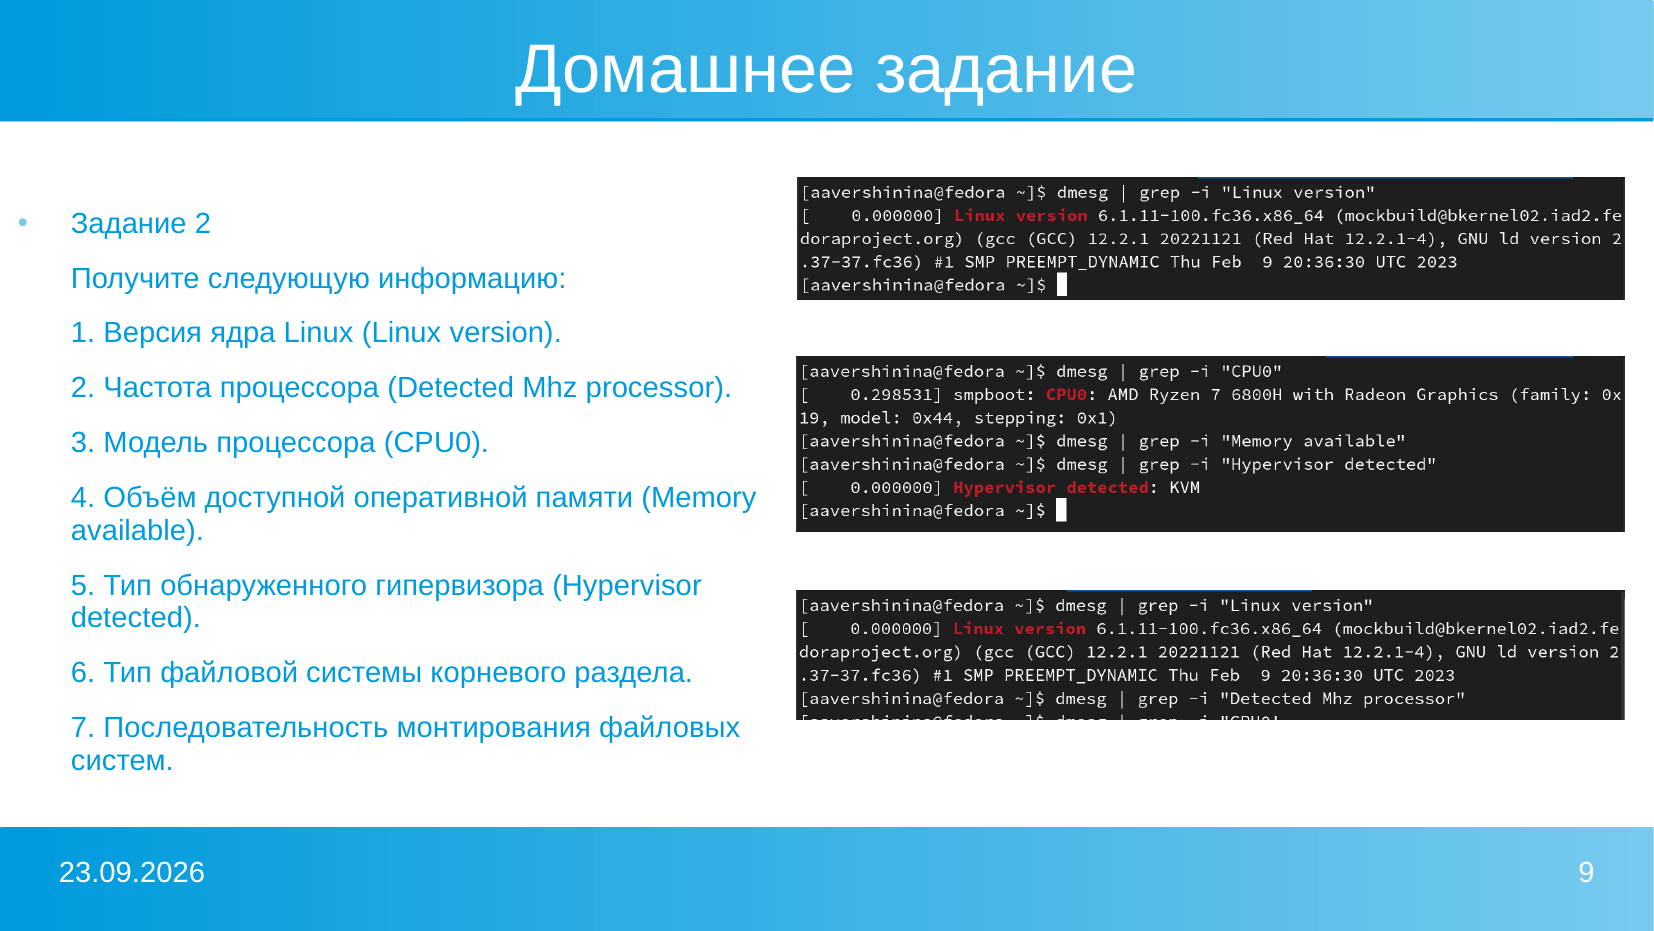

# Домашнее задание
Задание 2
Получите следующую информацию:
1. Версия ядра Linux (Linux version).
2. Частота процессора (Detected Mhz processor).
3. Модель процессора (CPU0).
4. Объём доступной оперативной памяти (Memory available).
5. Тип обнаруженного гипервизора (Hypervisor detected).
6. Тип файловой системы корневого раздела.
7. Последовательность монтирования файловых систем.
9